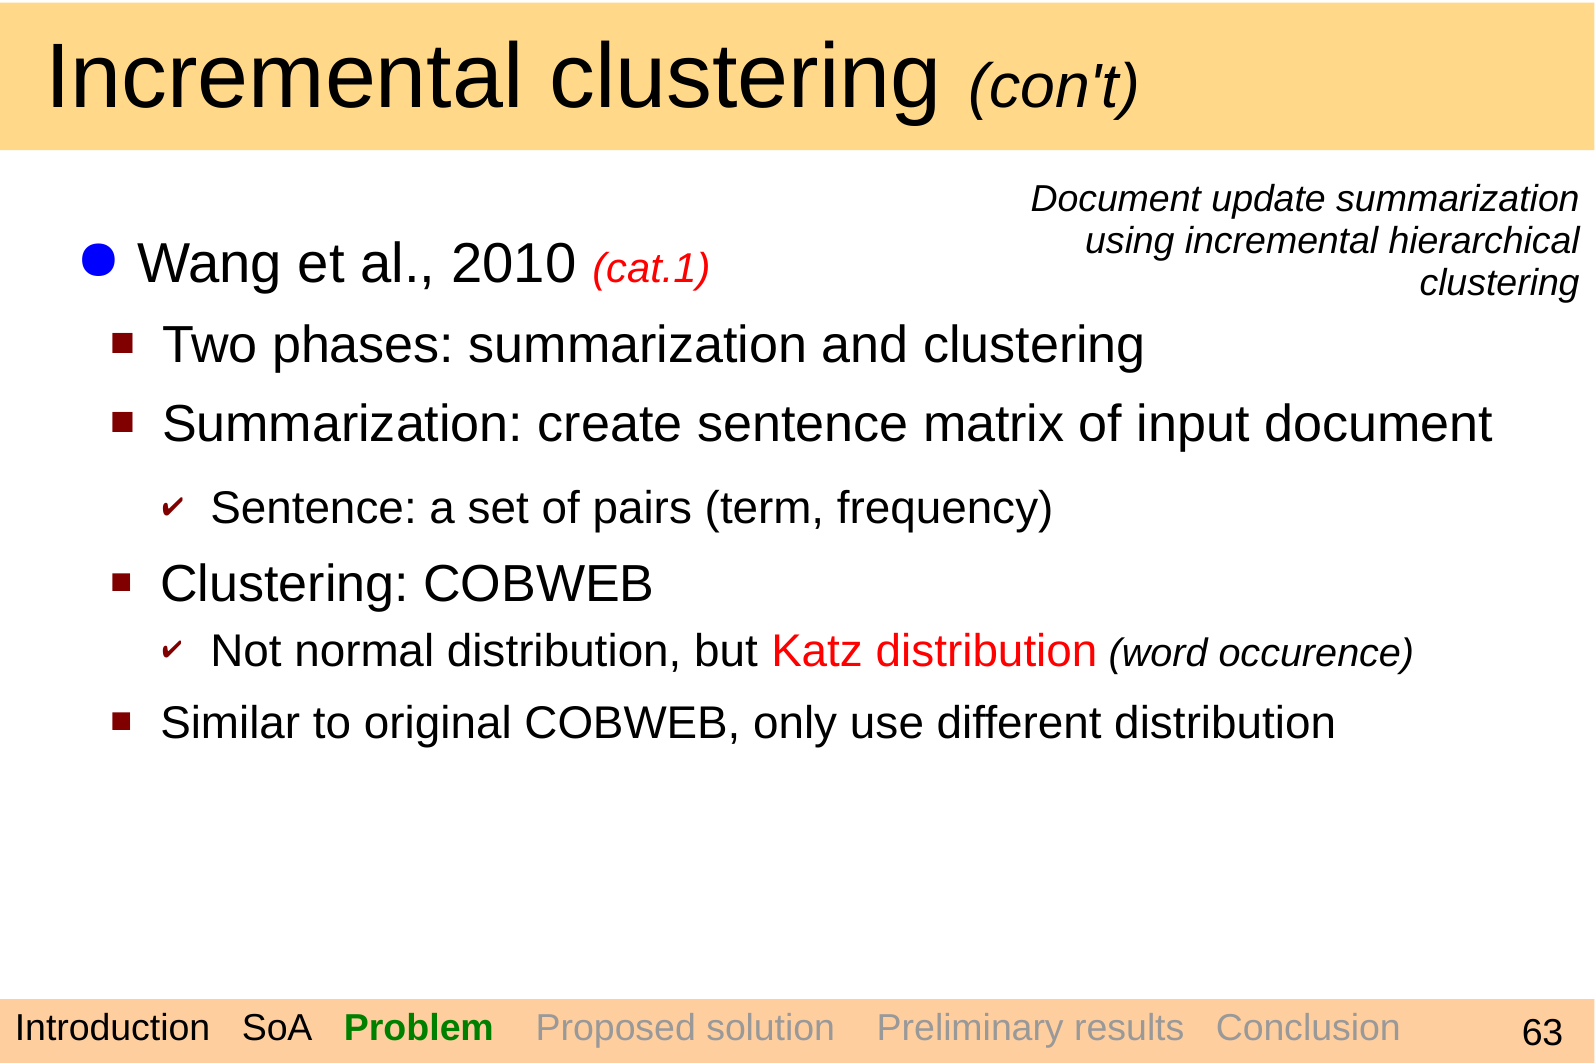

Incremental clustering (con't)
Document update summarization using incremental hierarchical clustering
 Wang et al., 2010 (cat.1)
 Two phases: summarization and clustering
 Summarization: create sentence matrix of input document
 Sentence: a set of pairs (term, frequency)
 Clustering: COBWEB
 Not normal distribution, but Katz distribution (word occurence)
 Similar to original COBWEB, only use different distribution
#
Introduction SoA Problem Proposed solution Preliminary results Conclusion